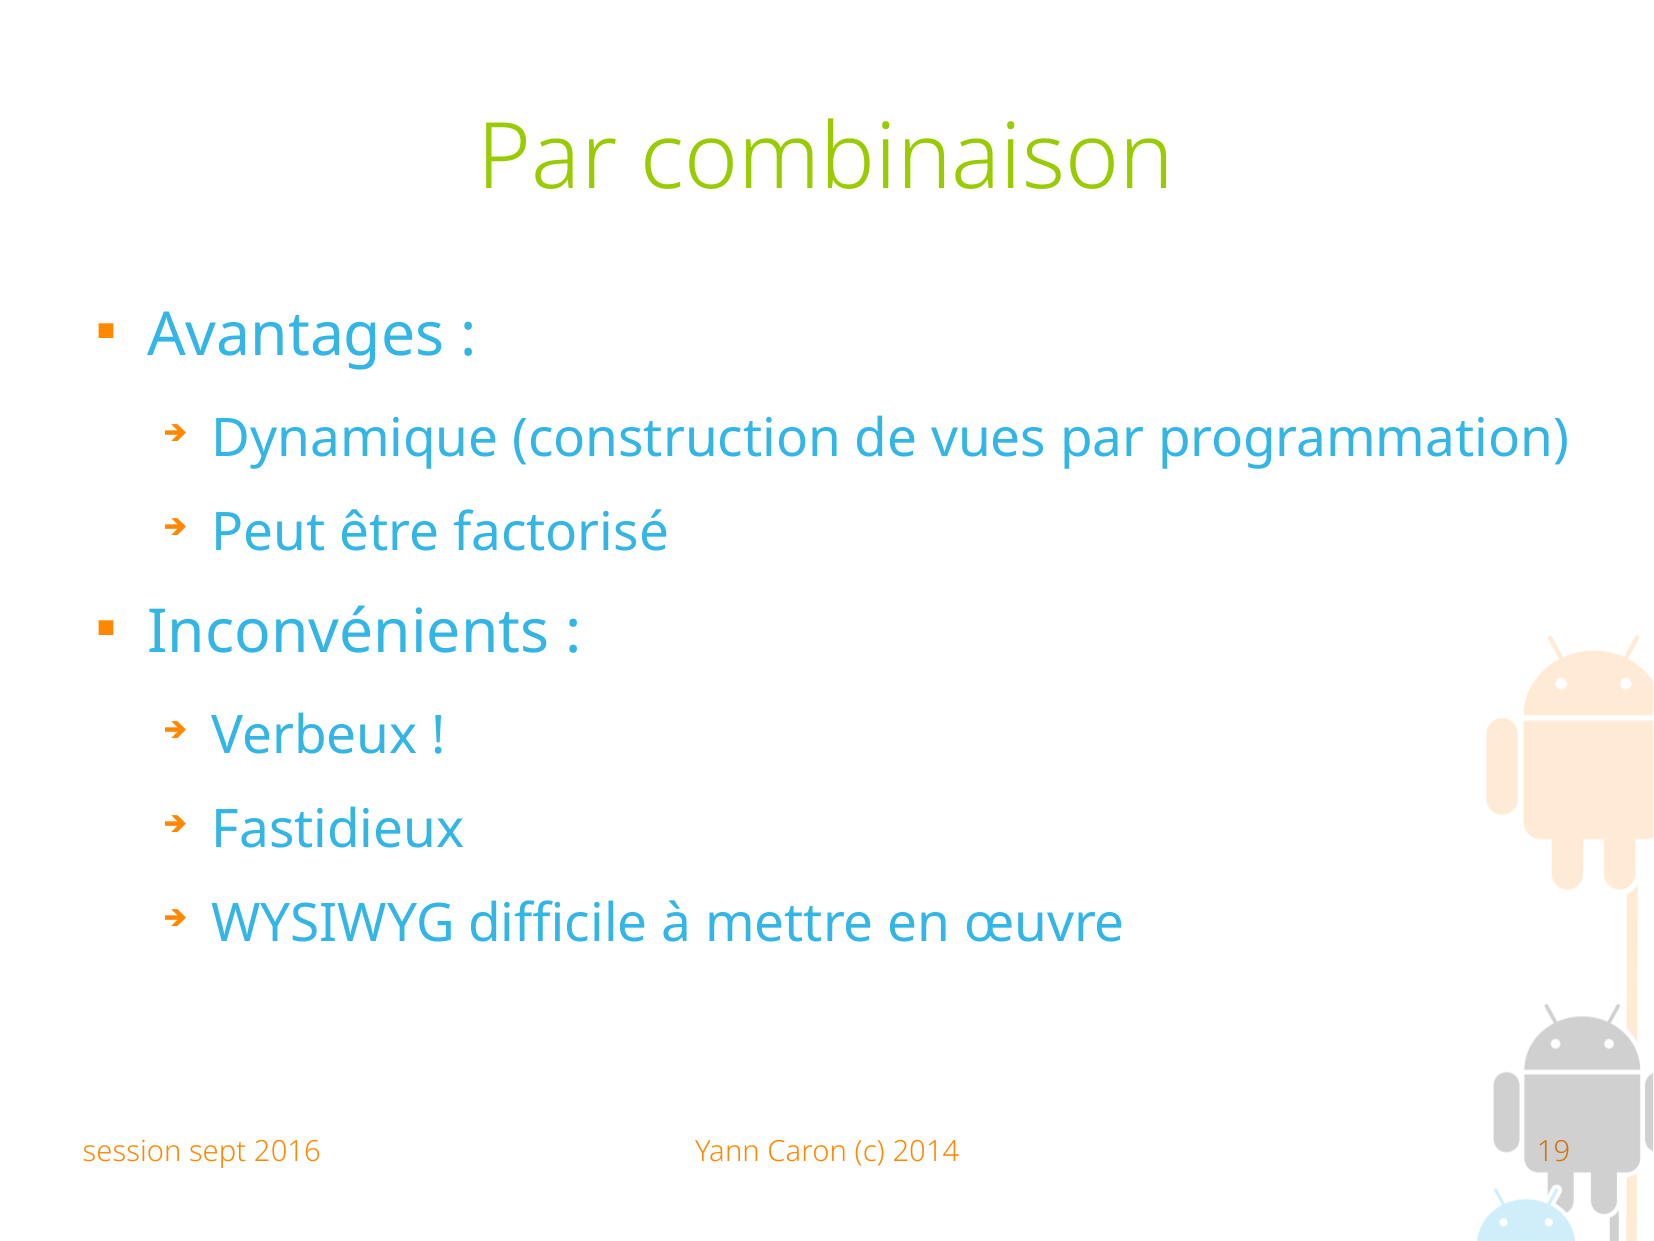

# Par combinaison
Avantages :
Dynamique (construction de vues par programmation)
Peut être factorisé
Inconvénients :
Verbeux !
Fastidieux
WYSIWYG difficile à mettre en œuvre
session sept 2016
Yann Caron (c) 2014
19